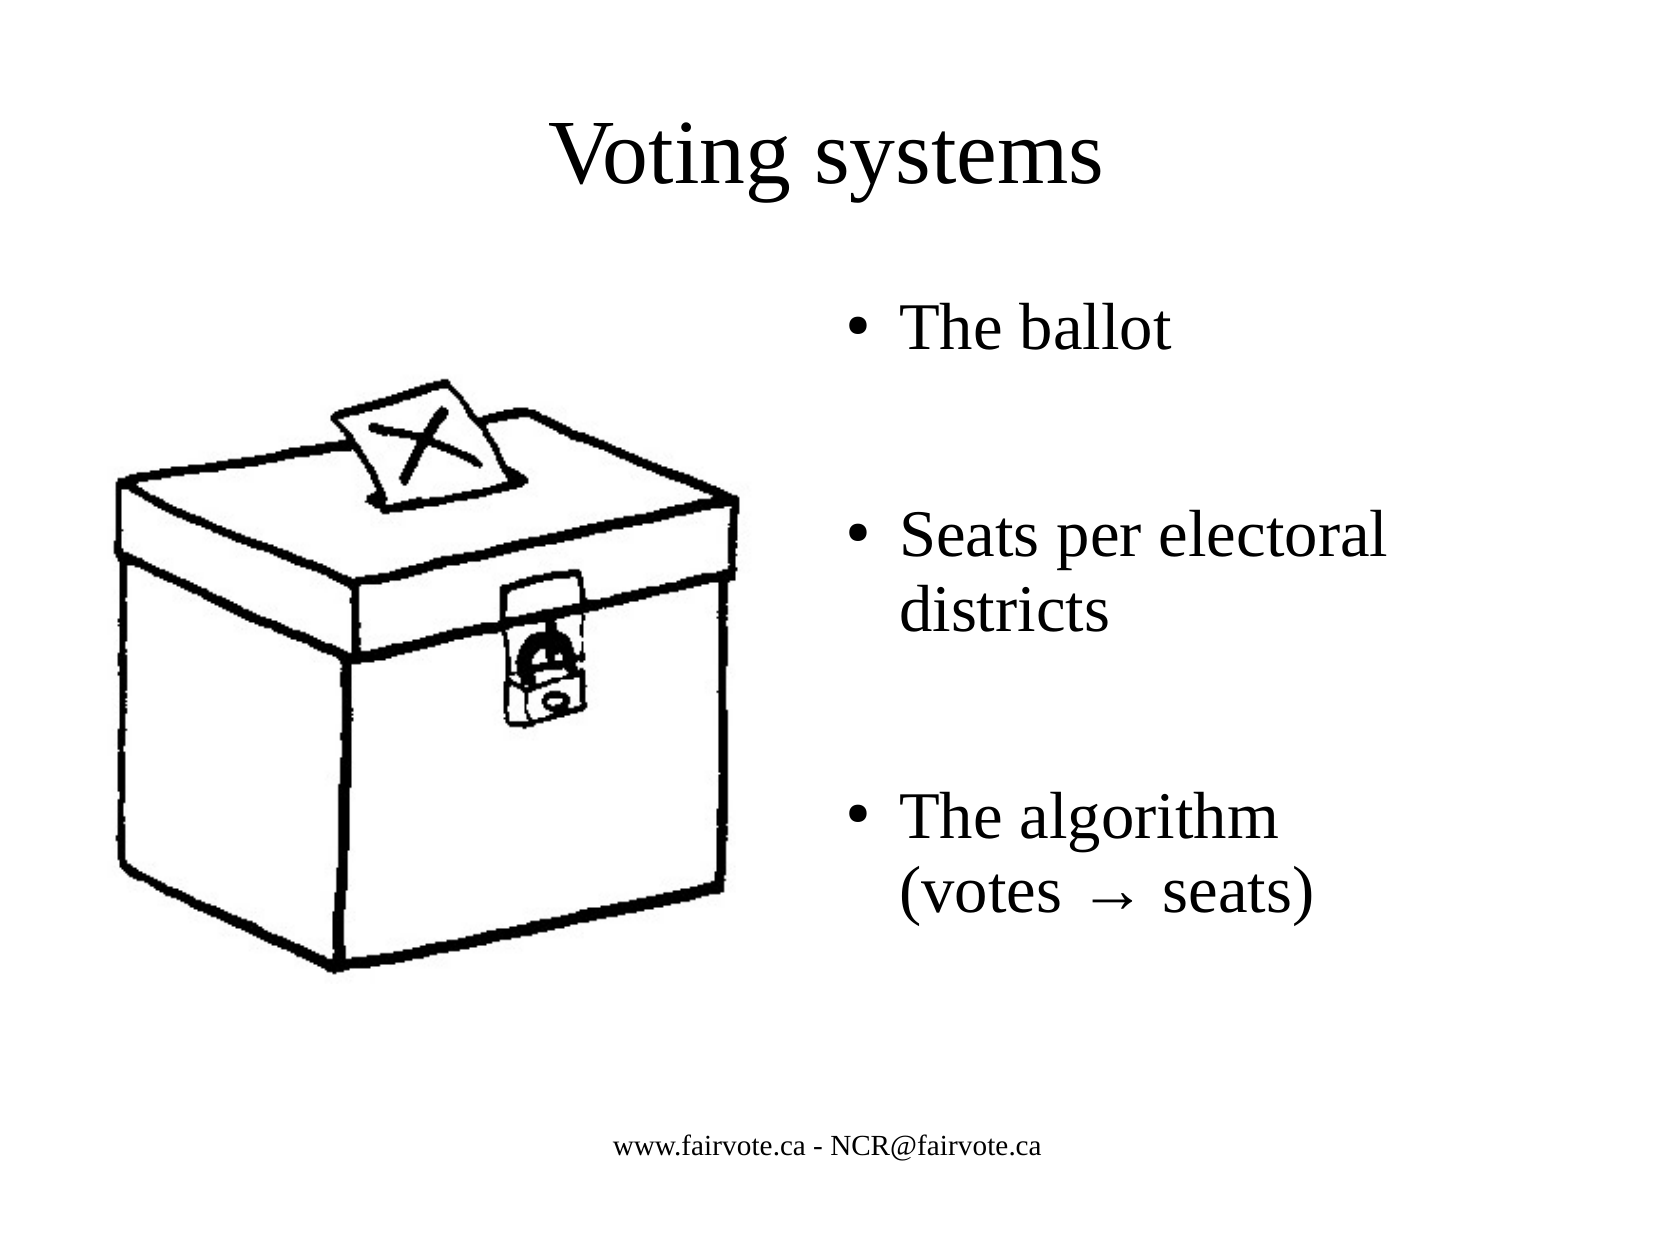

# Voting systems
The ballot
Seats per electoral districts
The algorithm
(votes → seats)
www.fairvote.ca - NCR@fairvote.ca